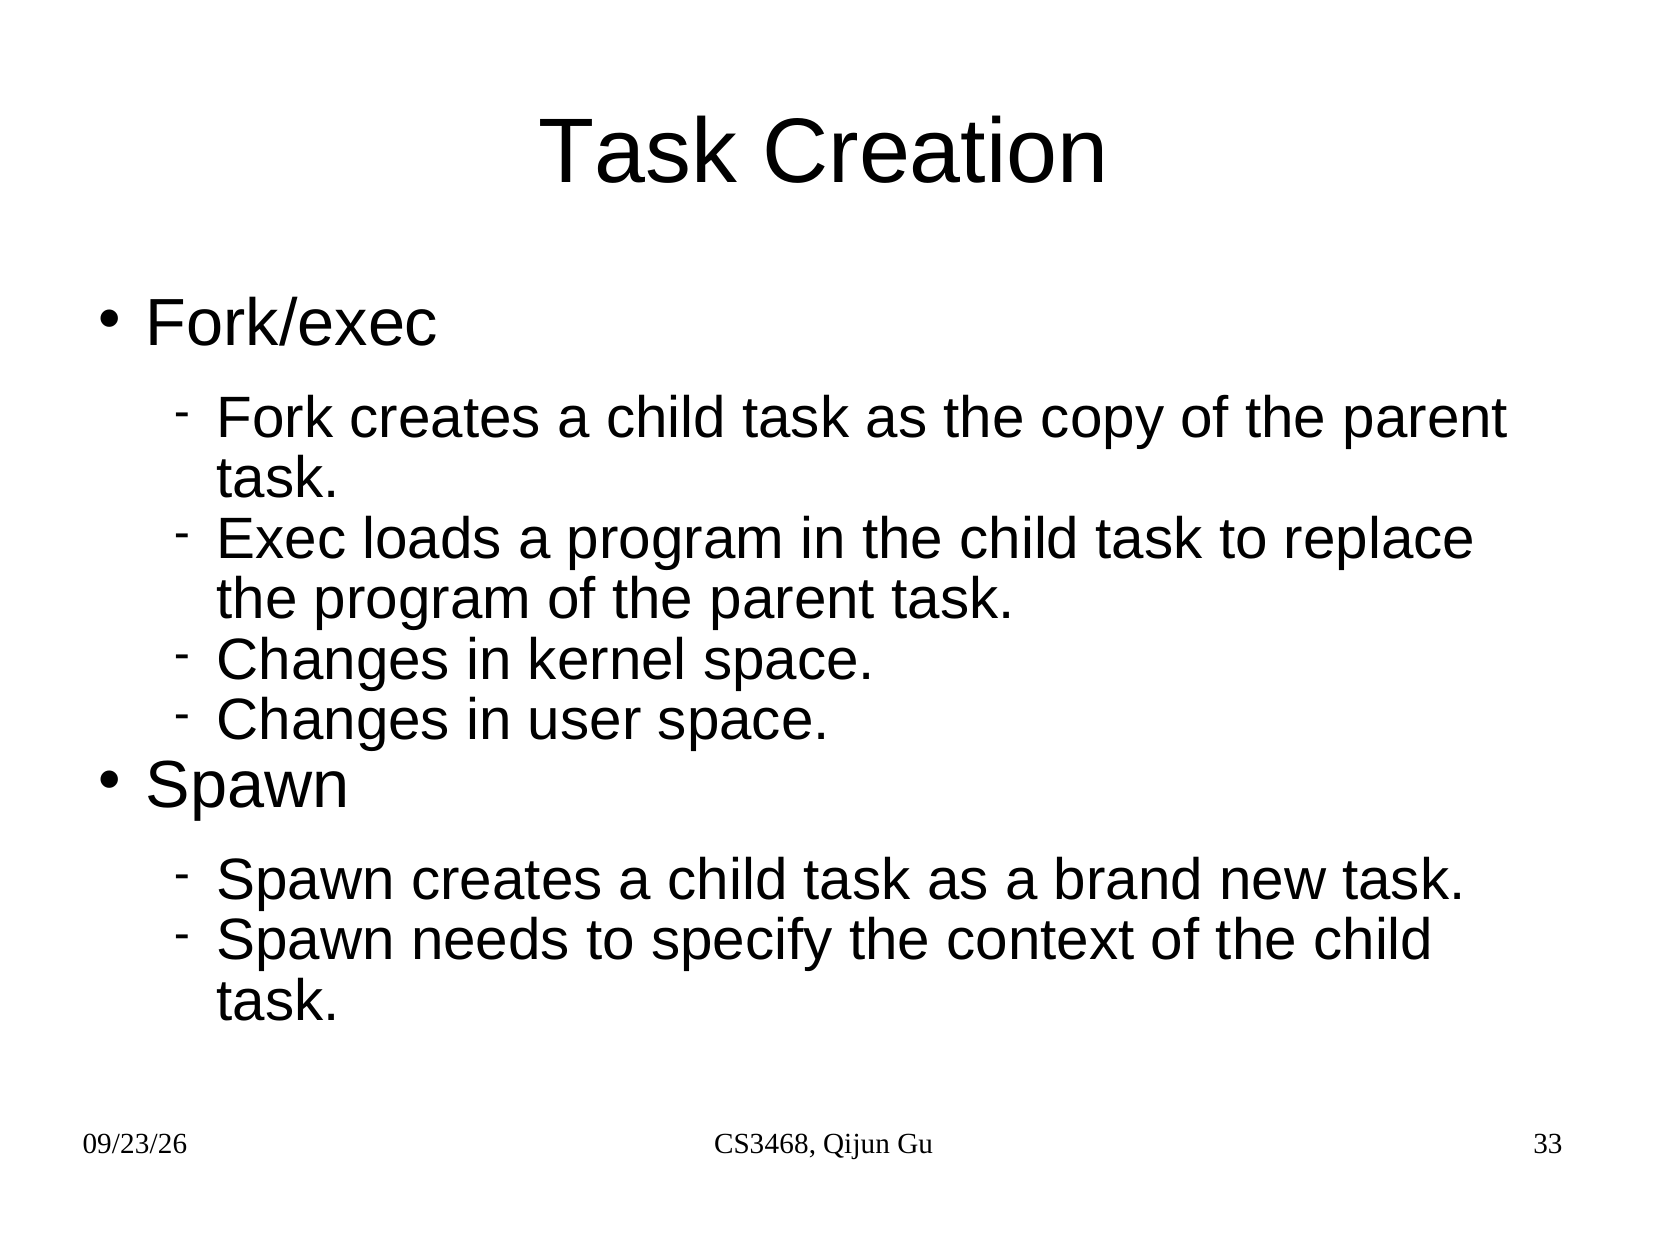

# Task Creation
Fork/exec
Fork creates a child task as the copy of the parent task.
Exec loads a program in the child task to replace the program of the parent task.
Changes in kernel space.
Changes in user space.
Spawn
Spawn creates a child task as a brand new task.
Spawn needs to specify the context of the child task.
CS3468, Qijun Gu
33